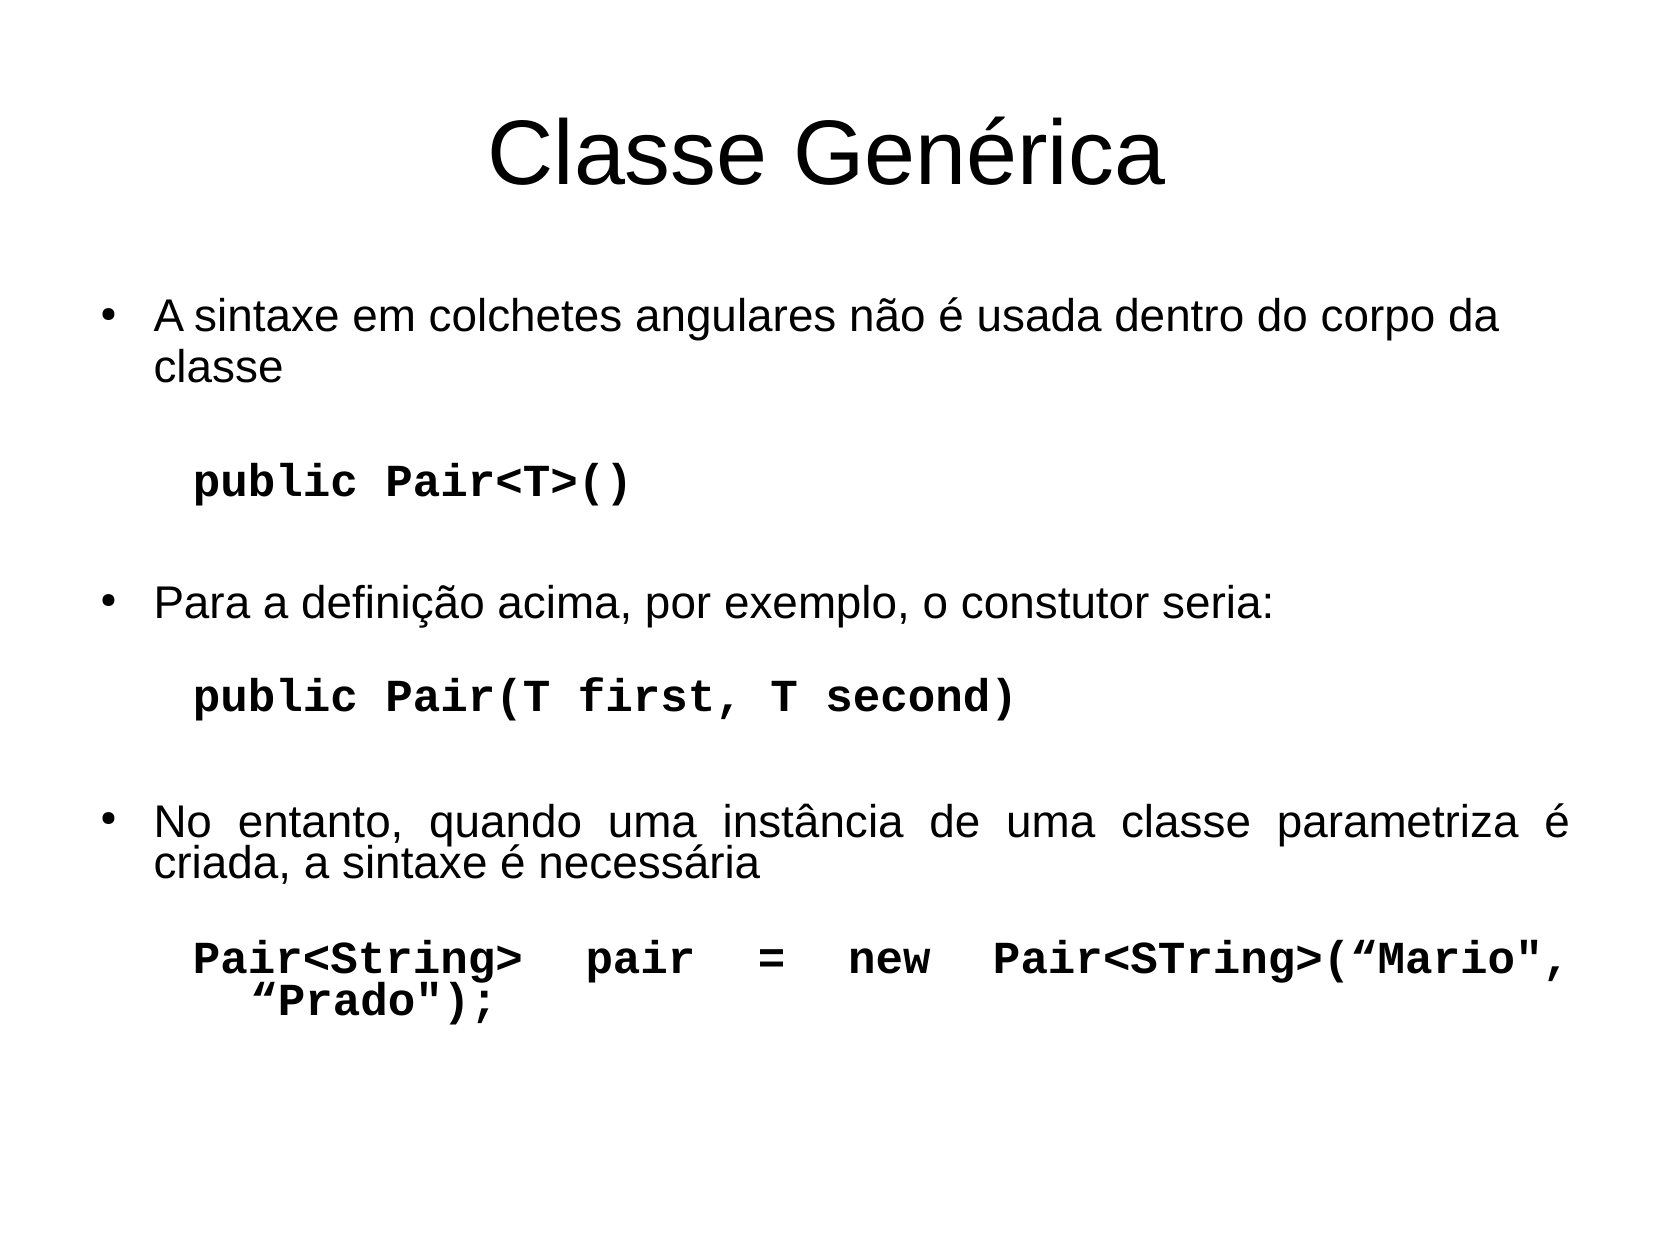

# Classe Genérica
A sintaxe em colchetes angulares não é usada dentro do corpo da classe
public Pair<T>()
Para a definição acima, por exemplo, o constutor seria:
public Pair(T first, T second)
No entanto, quando uma instância de uma classe parametriza é criada, a sintaxe é necessária
Pair<String> pair = new Pair<STring>(“Mario", “Prado");